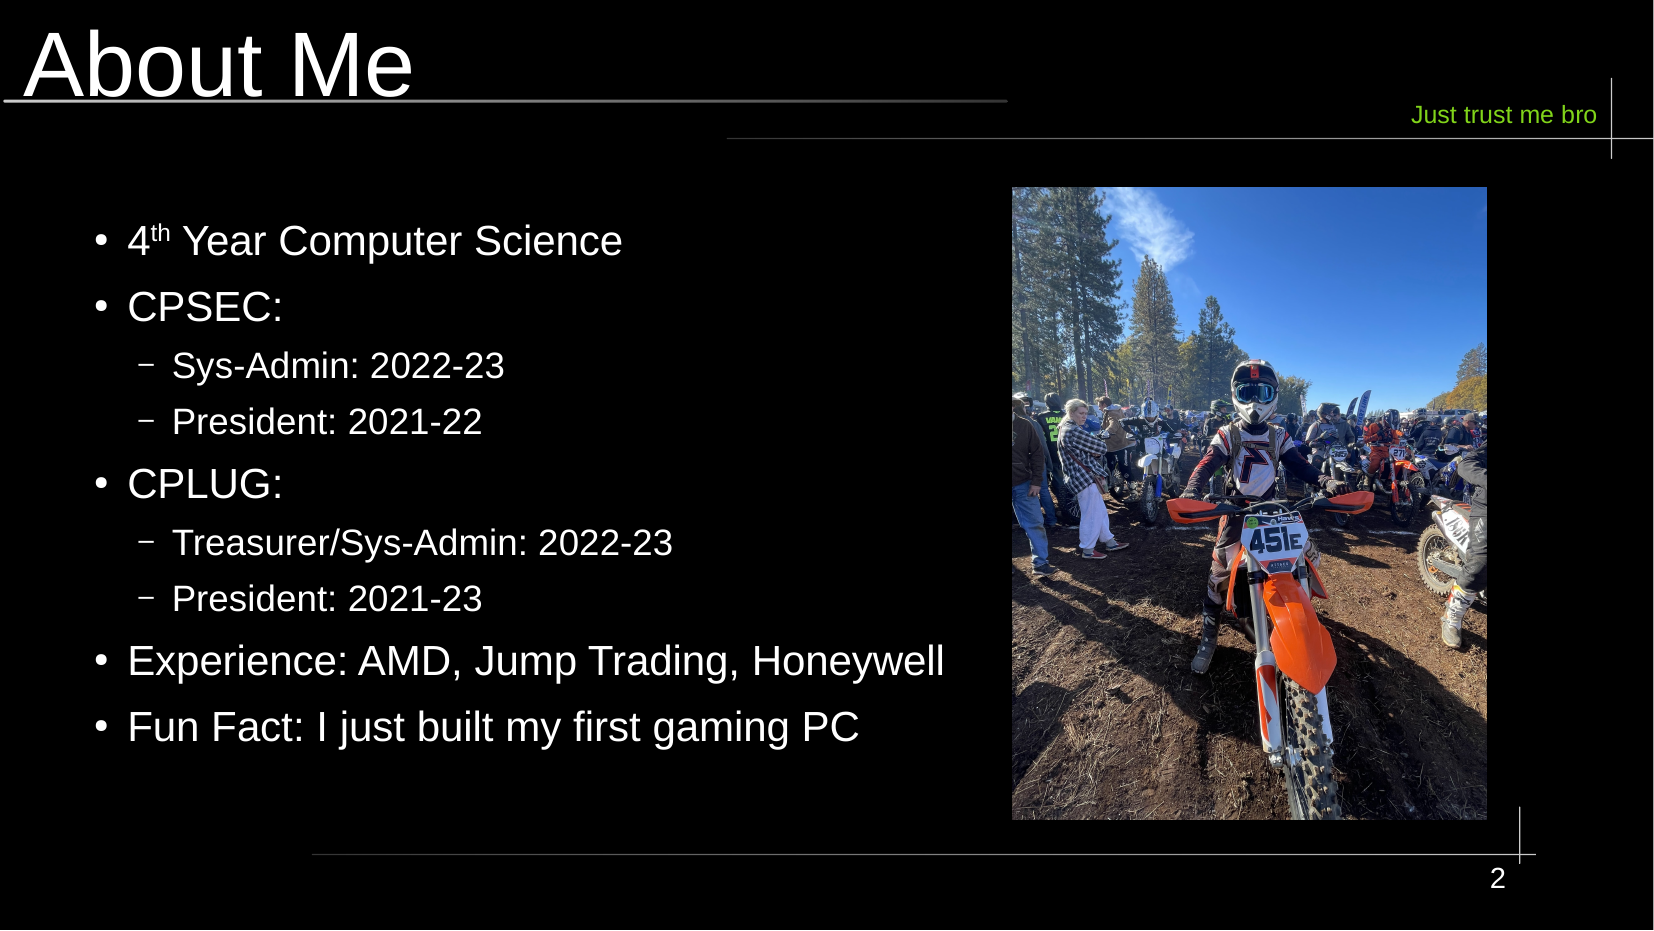

# About Me
Just trust me bro
4th Year Computer Science
CPSEC:
Sys-Admin: 2022-23
President: 2021-22
CPLUG:
Treasurer/Sys-Admin: 2022-23
President: 2021-23
Experience: AMD, Jump Trading, Honeywell
Fun Fact: I just built my first gaming PC
2